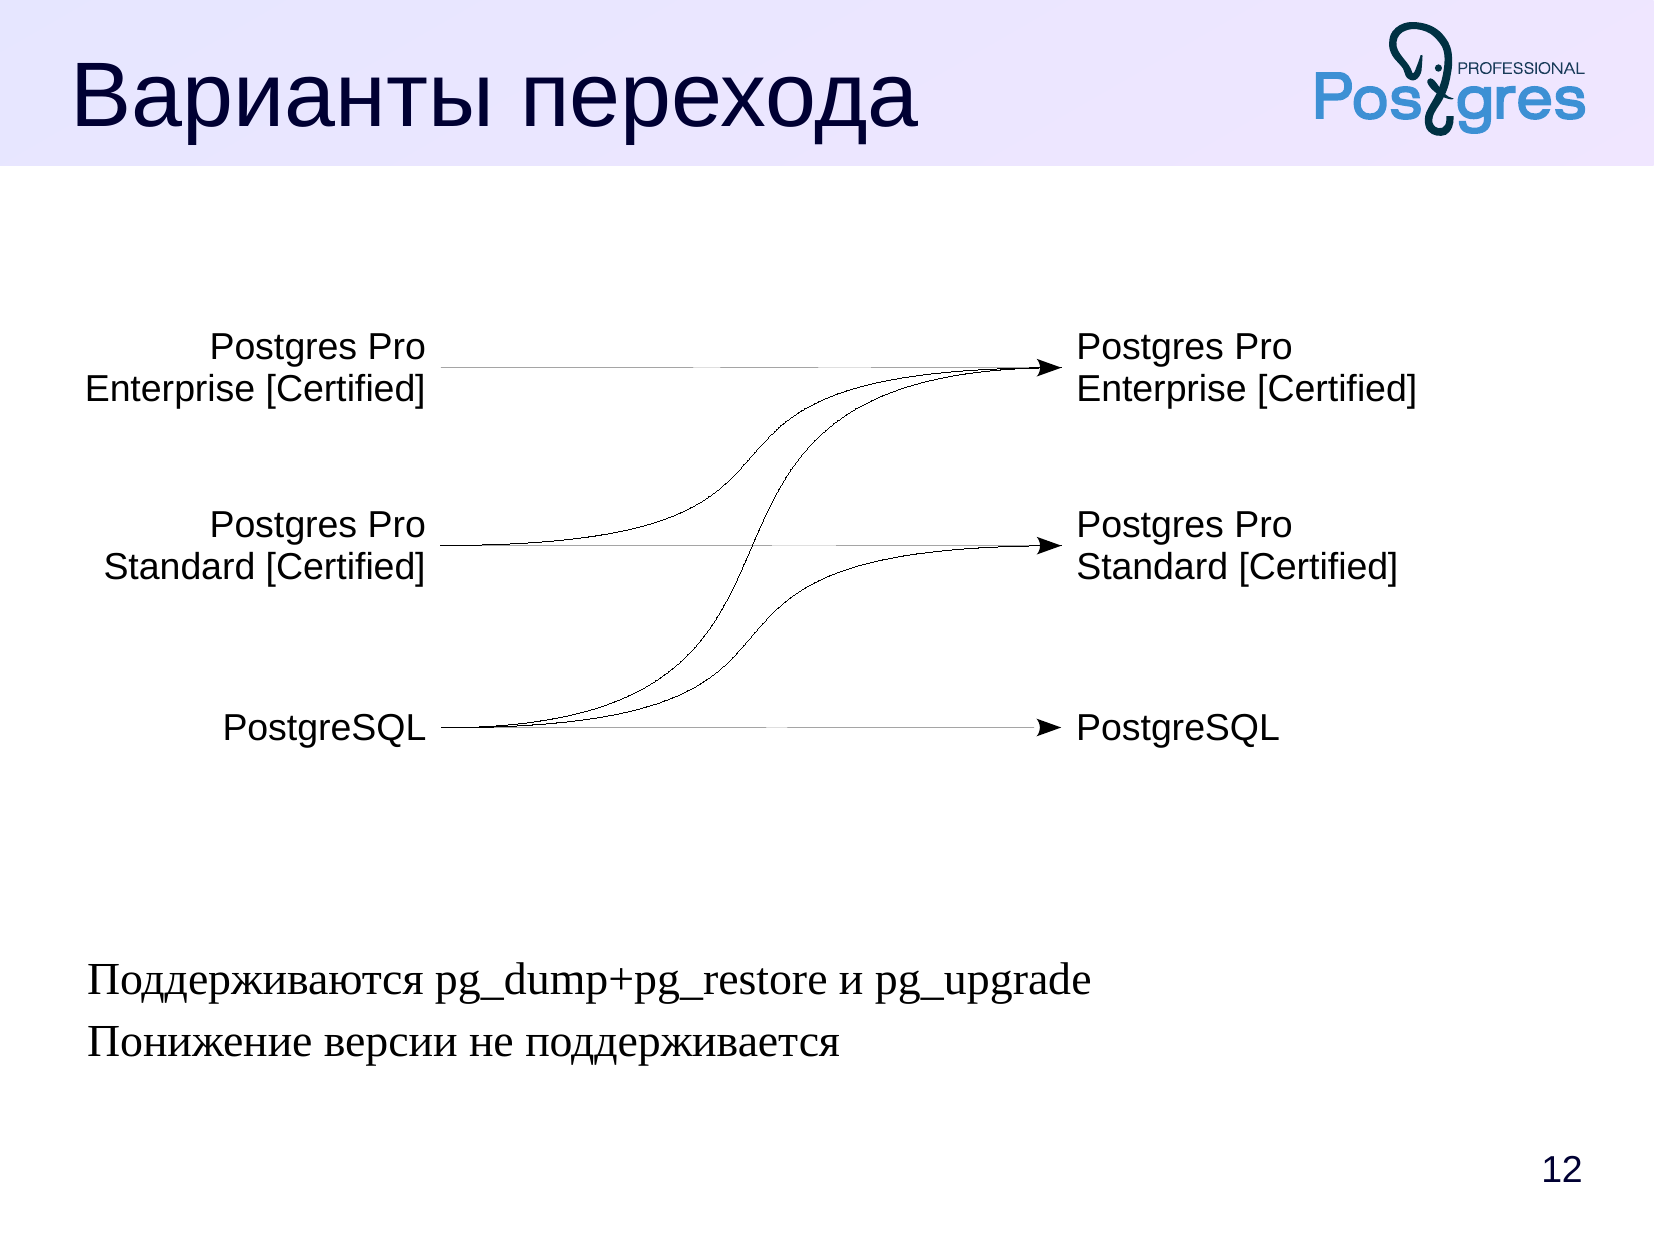

# Варианты перехода
Postgres Pro
Enterprise [Certified]
Postgres Pro
Enterprise [Certified]
Postgres Pro
Standard [Certified]
Postgres Pro
Standard [Certified]
PostgreSQL
PostgreSQL
Поддерживаются pg_dump+pg_restore и pg_upgrade
Понижение версии не поддерживается